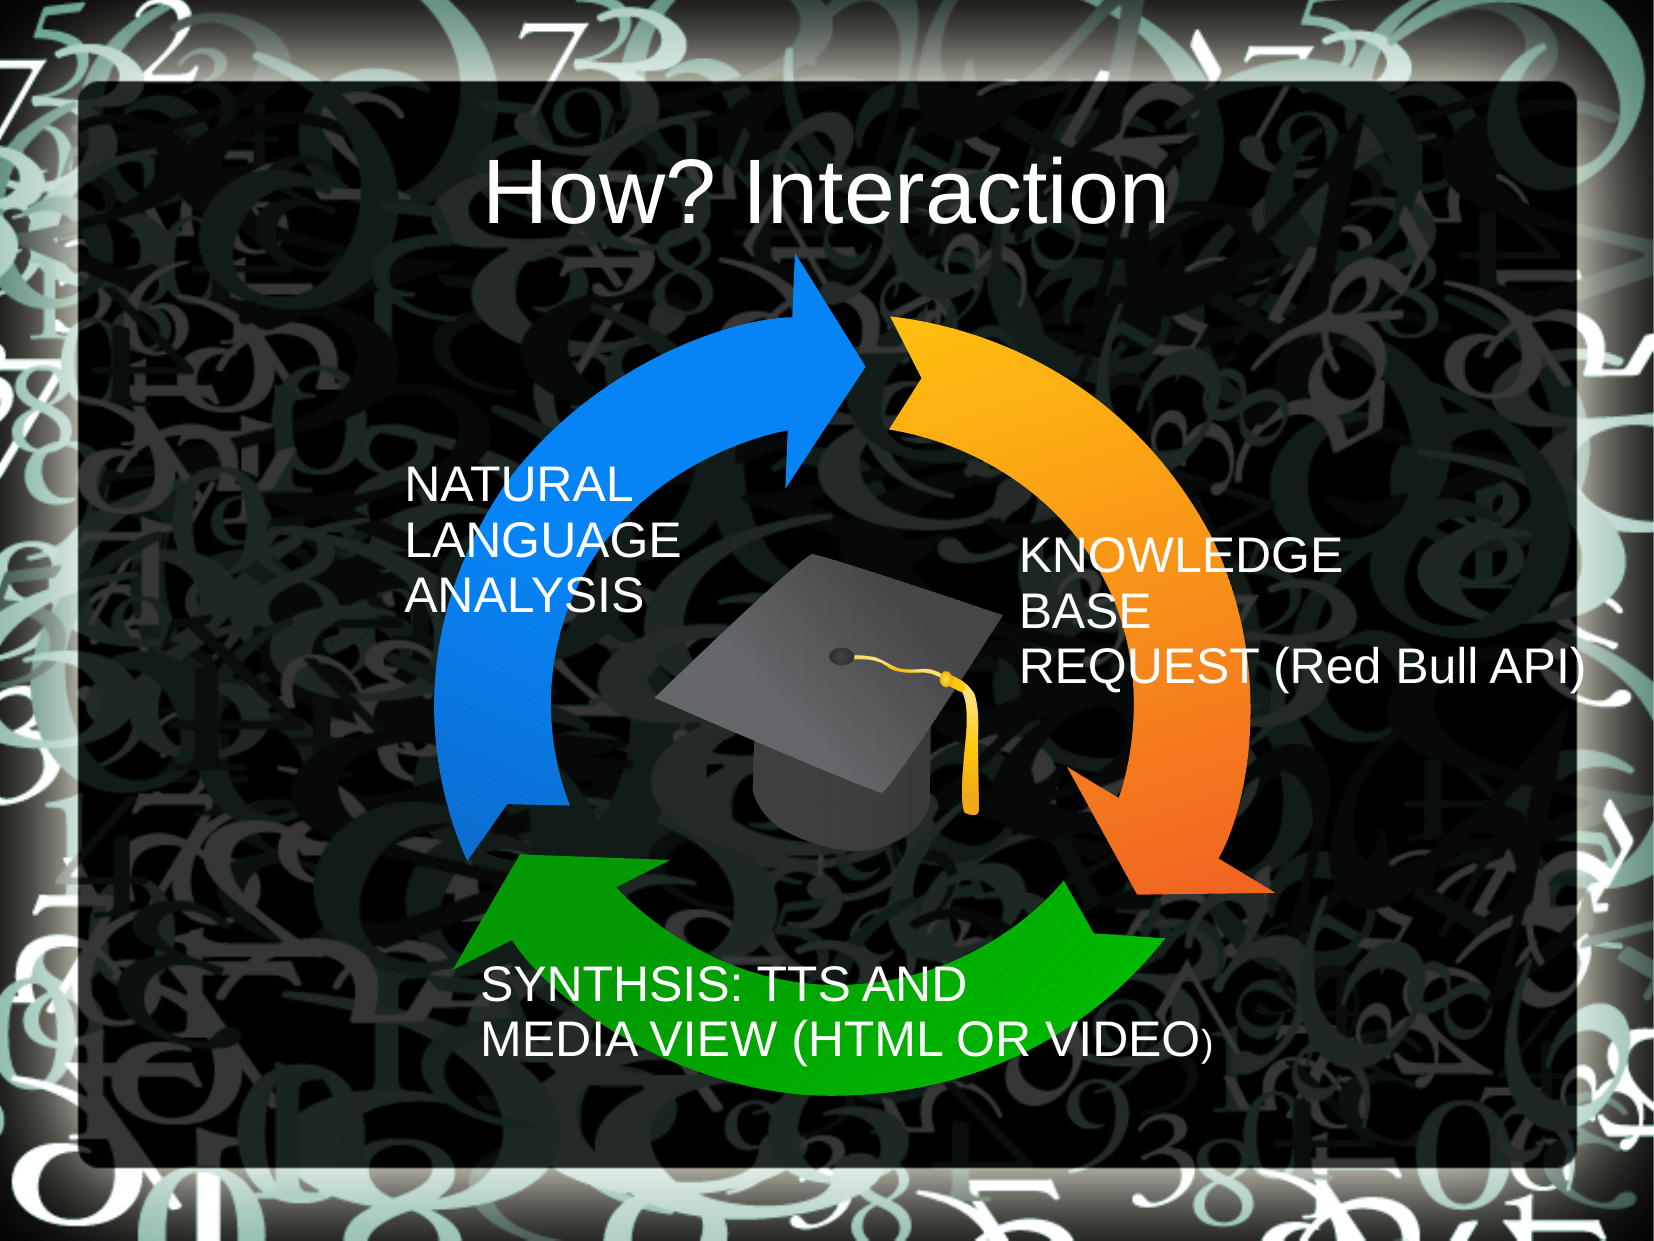

# How? Interaction
NATURAL
LANGUAGE
ANALYSIS
KNOWLEDGE
BASE
REQUEST (Red Bull API)
SYNTHSIS: TTS AND
MEDIA VIEW (HTML OR VIDEO)